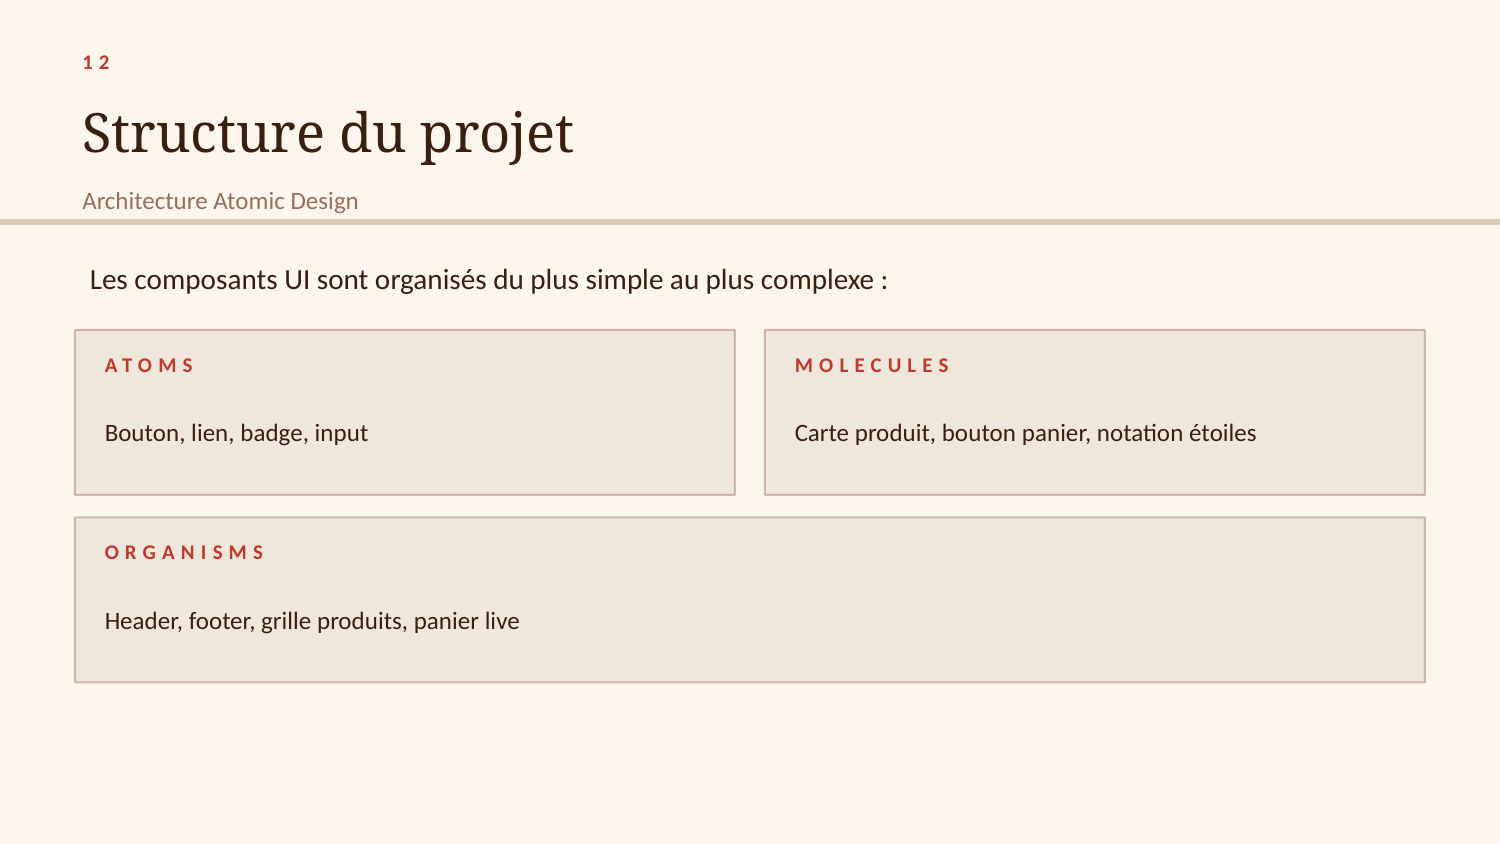

12
Structure du projet
Architecture Atomic Design
Les composants UI sont organisés du plus simple au plus complexe :
ATOMS
MOLECULES
Bouton, lien, badge, input
Carte produit, bouton panier, notation étoiles
ORGANISMS
Header, footer, grille produits, panier live